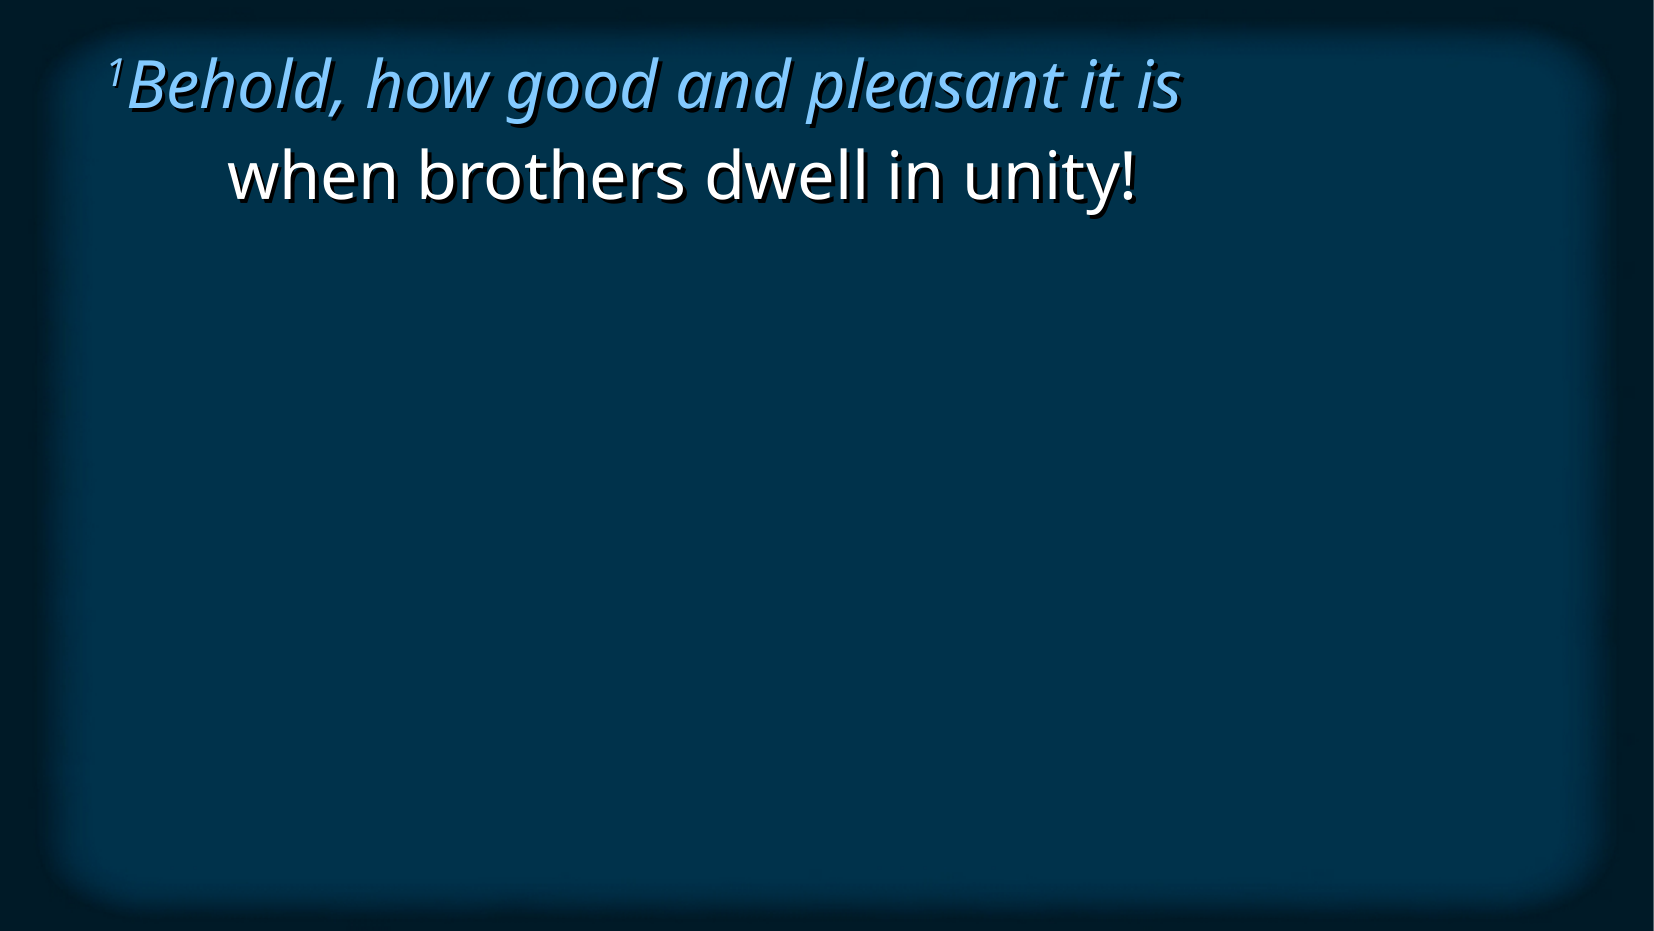

1Behold, how good and pleasant it is
 when brothers dwell in unity!